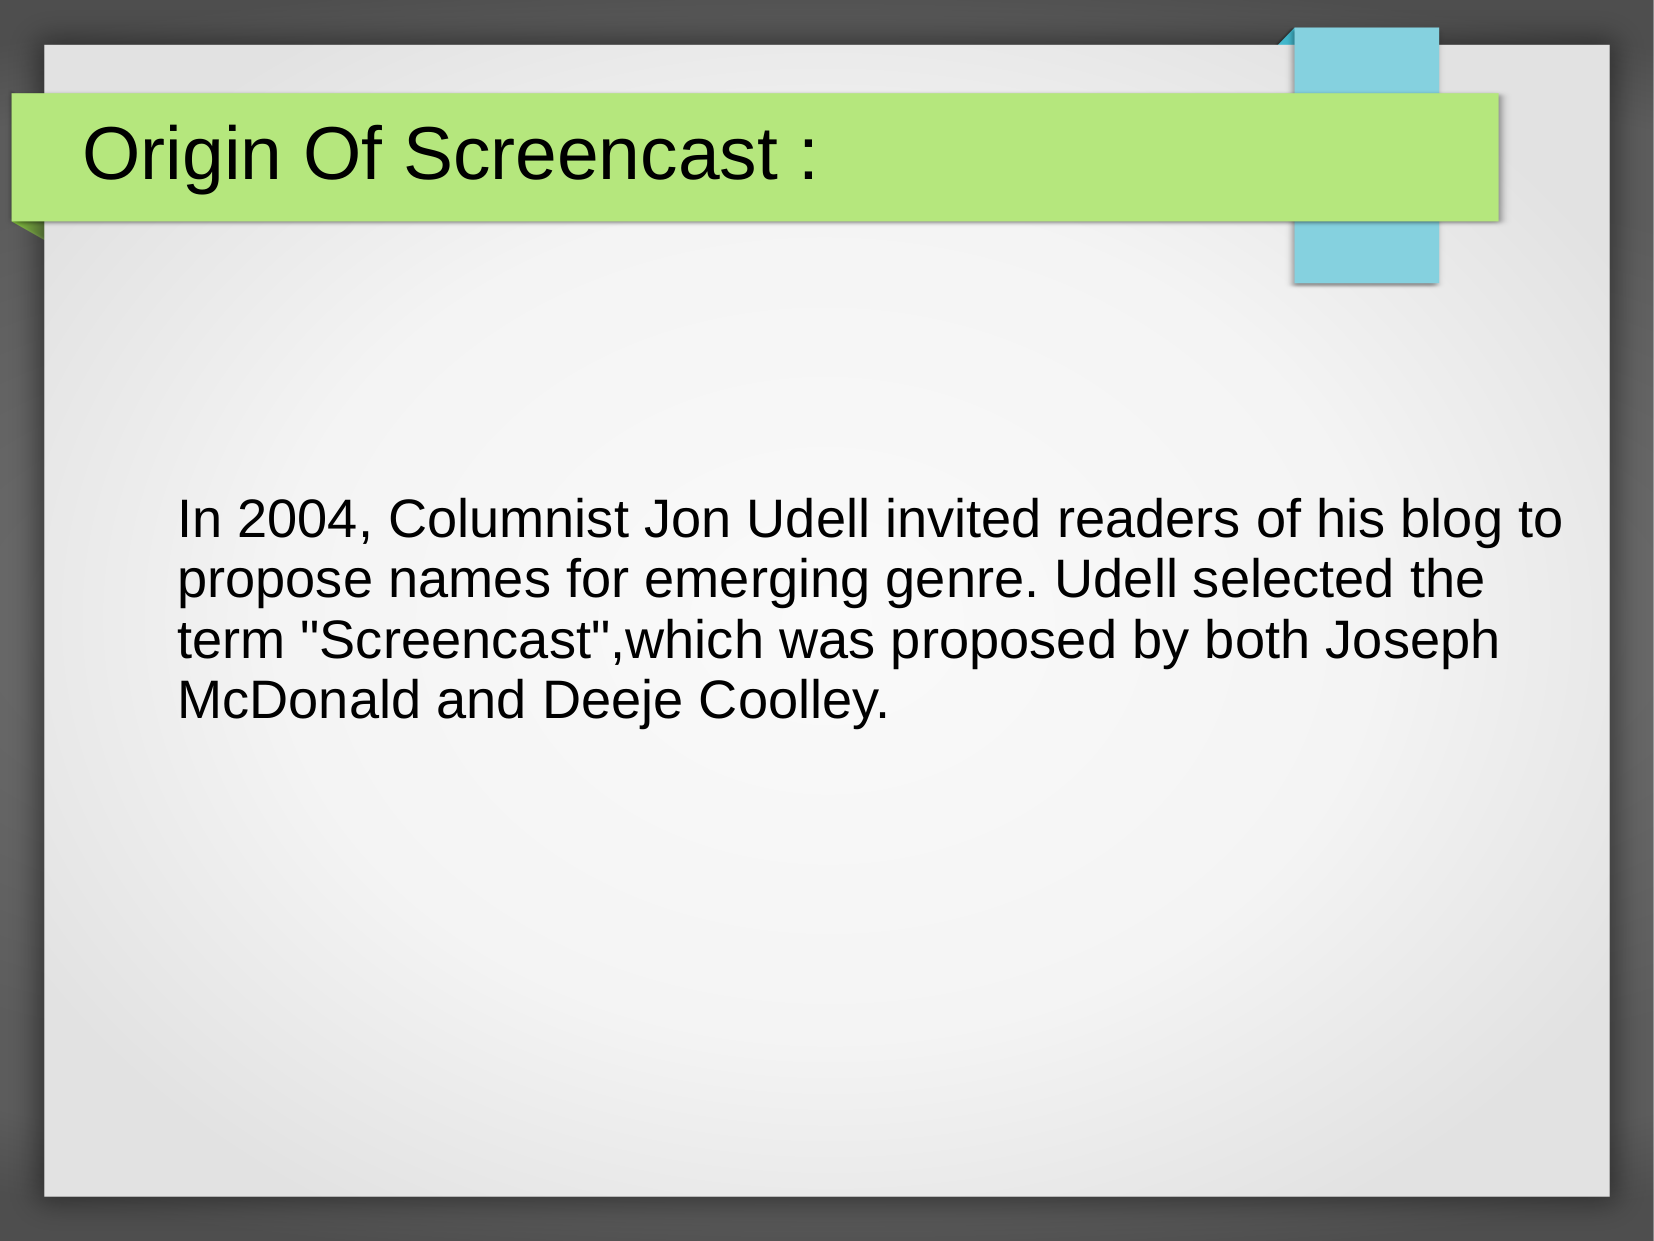

# Origin Of Screencast :
In 2004, Columnist Jon Udell invited readers of his blog to propose names for emerging genre. Udell selected the term "Screencast",which was proposed by both Joseph McDonald and Deeje Coolley.